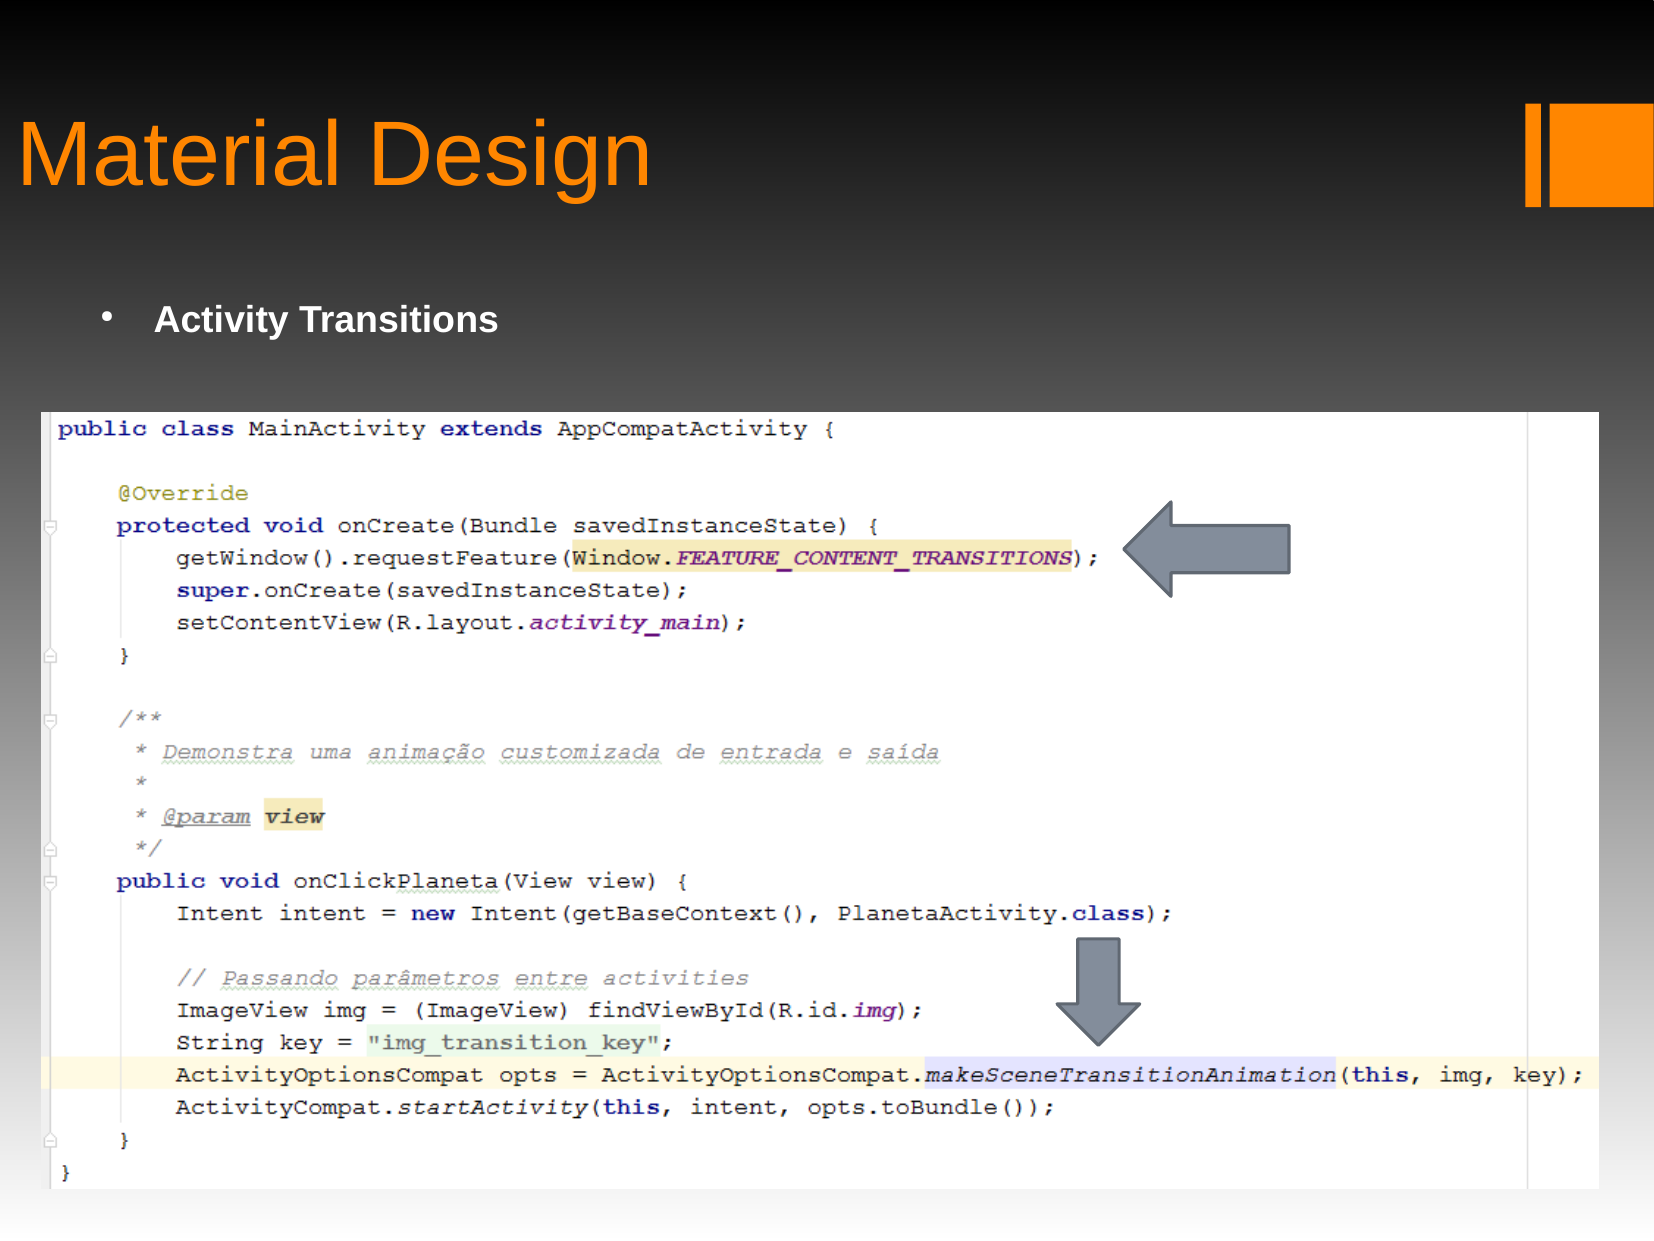

# Material Design
Activity Transitions
Ricardo Lecheta - http://androidosday.com